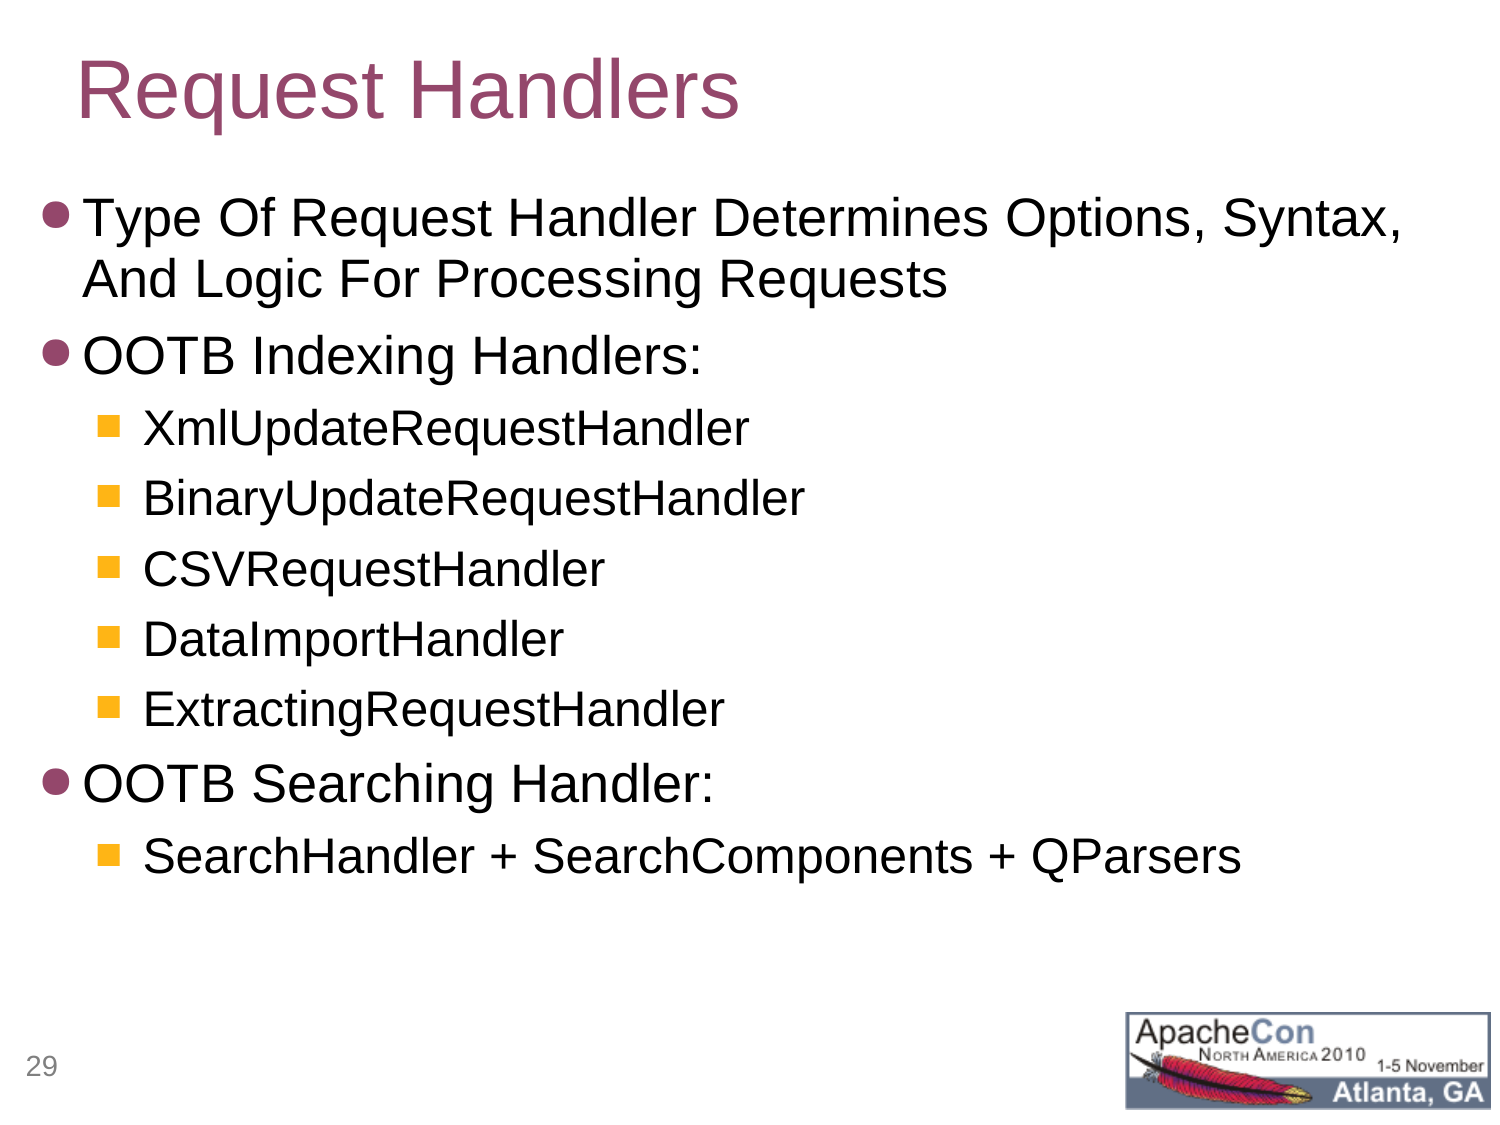

# Request Handlers
Type Of Request Handler Determines Options, Syntax, And Logic For Processing Requests
OOTB Indexing Handlers:
XmlUpdateRequestHandler
BinaryUpdateRequestHandler
CSVRequestHandler
DataImportHandler
ExtractingRequestHandler
OOTB Searching Handler:
SearchHandler + SearchComponents + QParsers
29